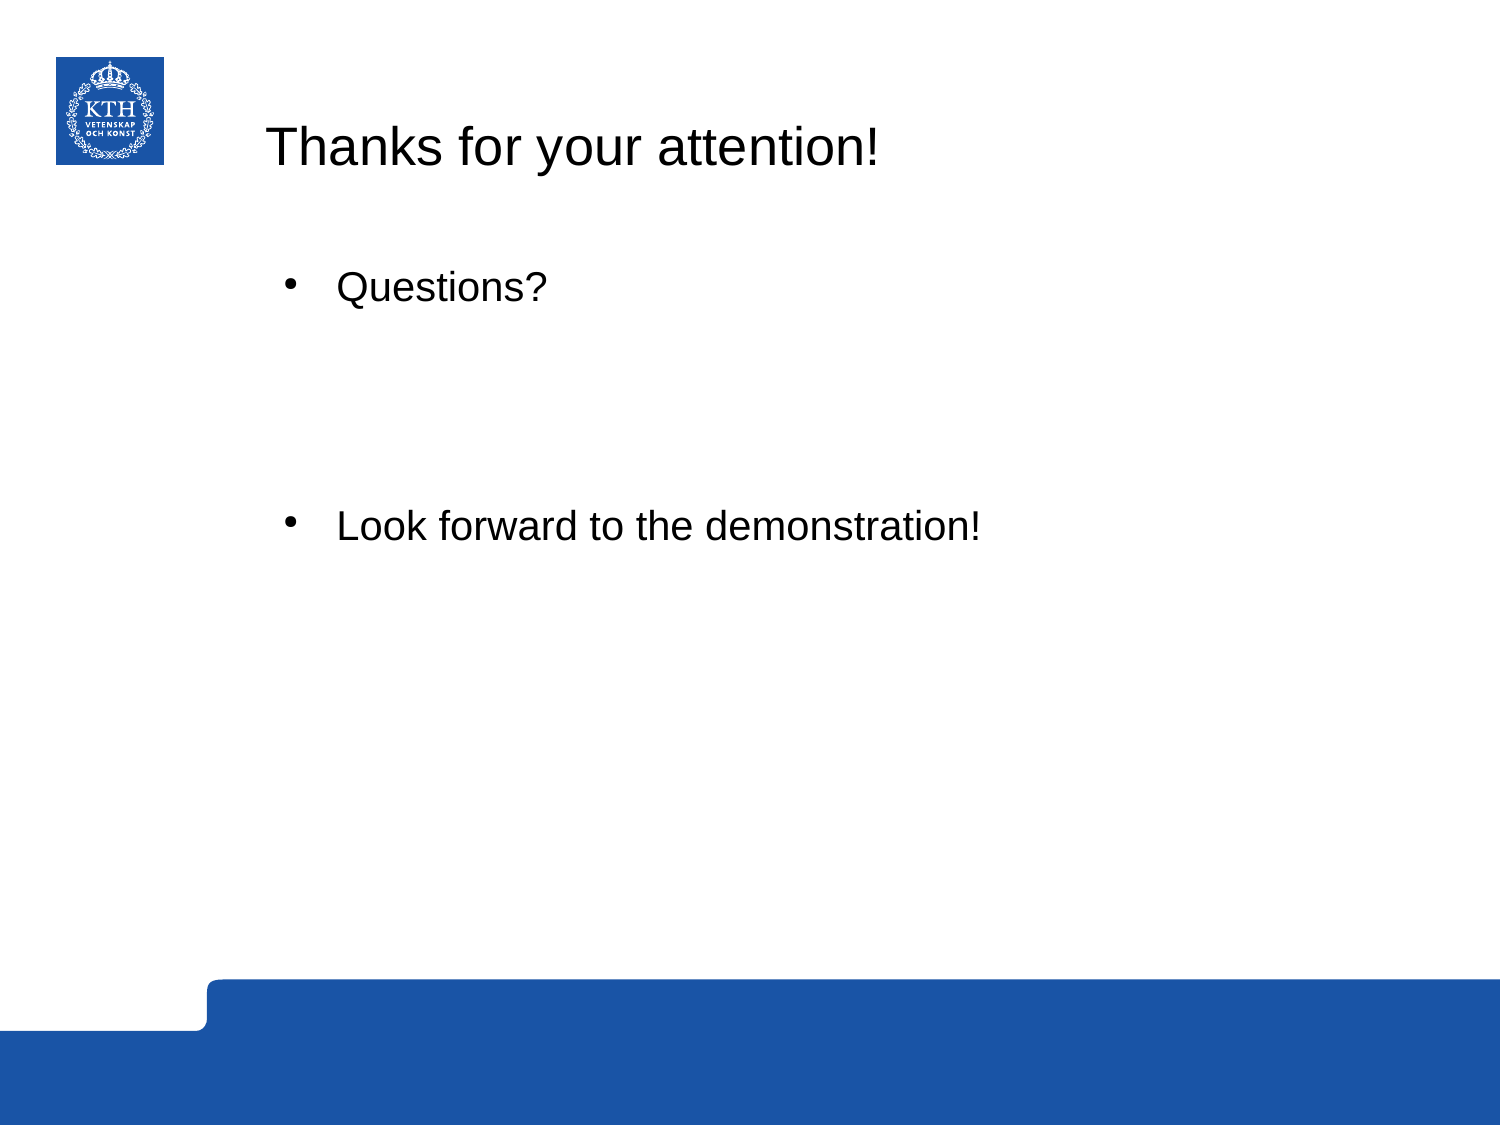

# Thanks for your attention!
Questions?
Look forward to the demonstration!